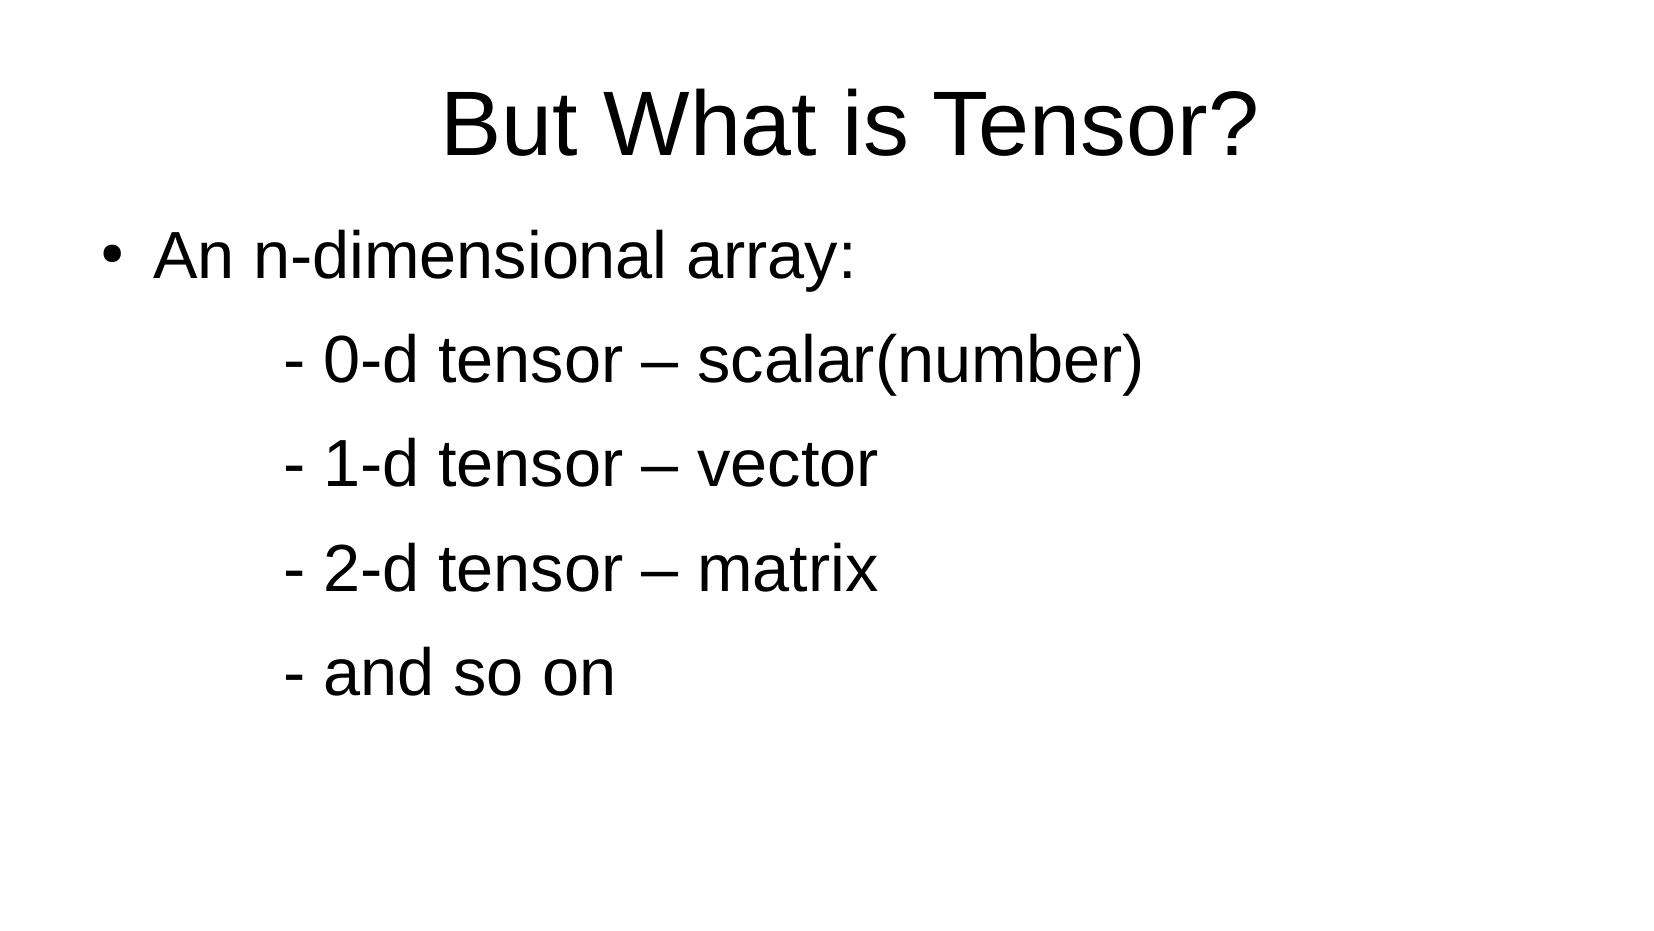

# But What is Tensor?
An n-dimensional array:
 - 0-d tensor – scalar(number)
 - 1-d tensor – vector
 - 2-d tensor – matrix
 - and so on